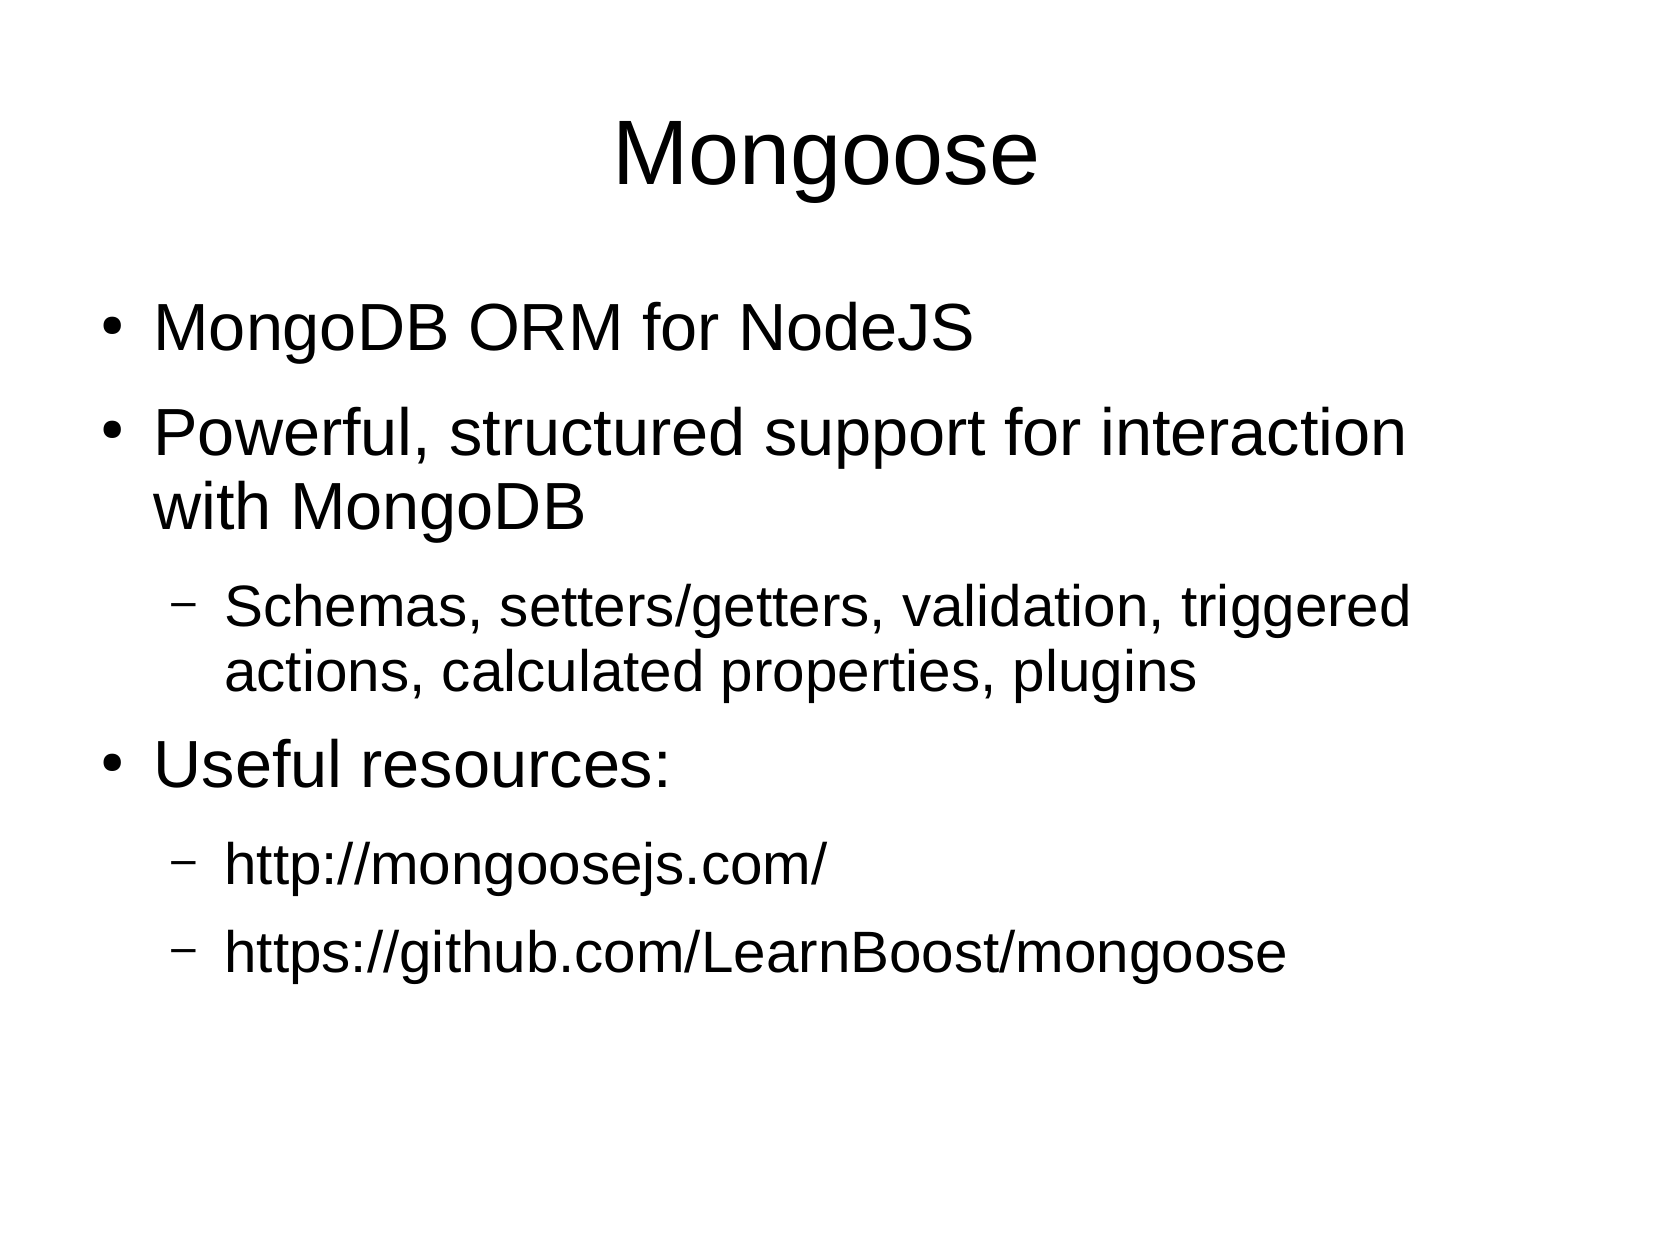

# Mongoose
MongoDB ORM for NodeJS
Powerful, structured support for interaction with MongoDB
Schemas, setters/getters, validation, triggered actions, calculated properties, plugins
Useful resources:
http://mongoosejs.com/
https://github.com/LearnBoost/mongoose